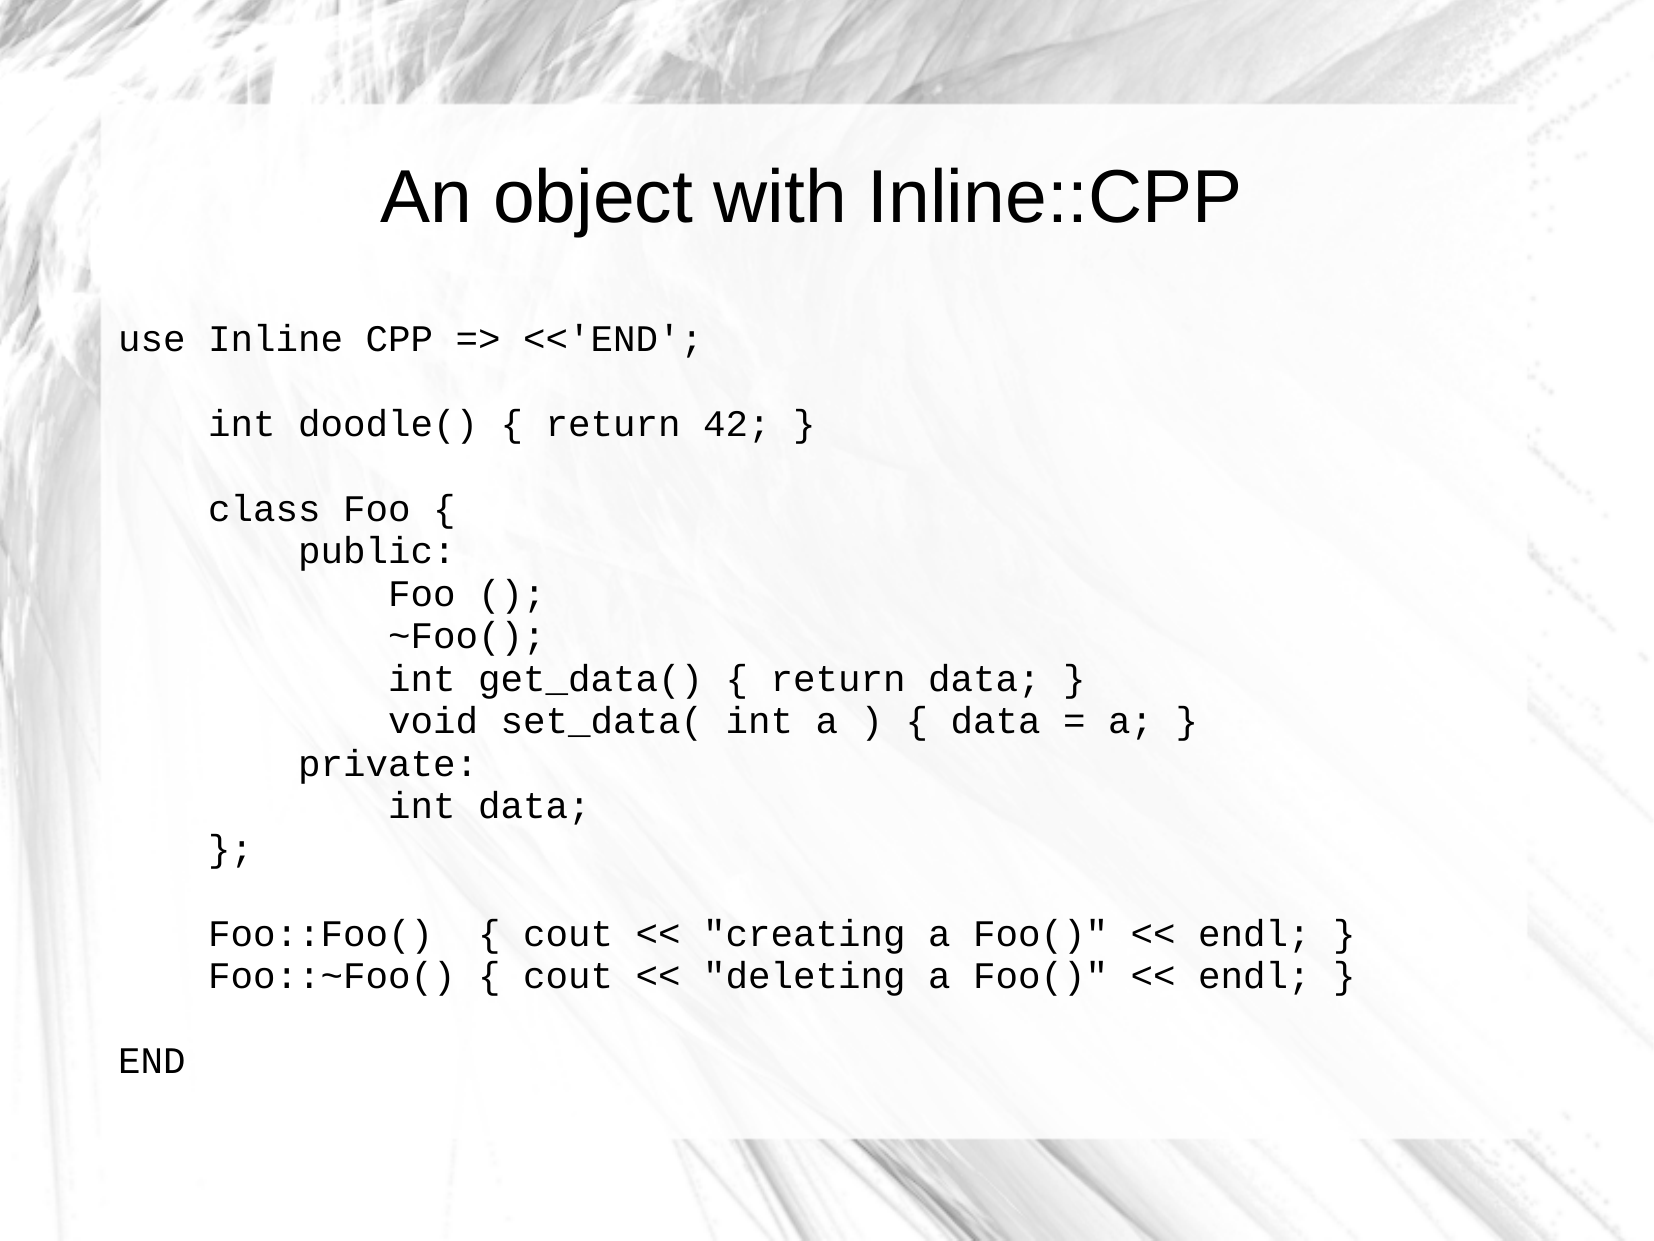

# An object with Inline::CPP
use Inline CPP => <<'END';
 int doodle() { return 42; }
 class Foo {
 public:
 Foo ();
 ~Foo();
 int get_data() { return data; }
 void set_data( int a ) { data = a; }
 private:
 int data;
 };
 Foo::Foo() { cout << "creating a Foo()" << endl; }
 Foo::~Foo() { cout << "deleting a Foo()" << endl; }
END